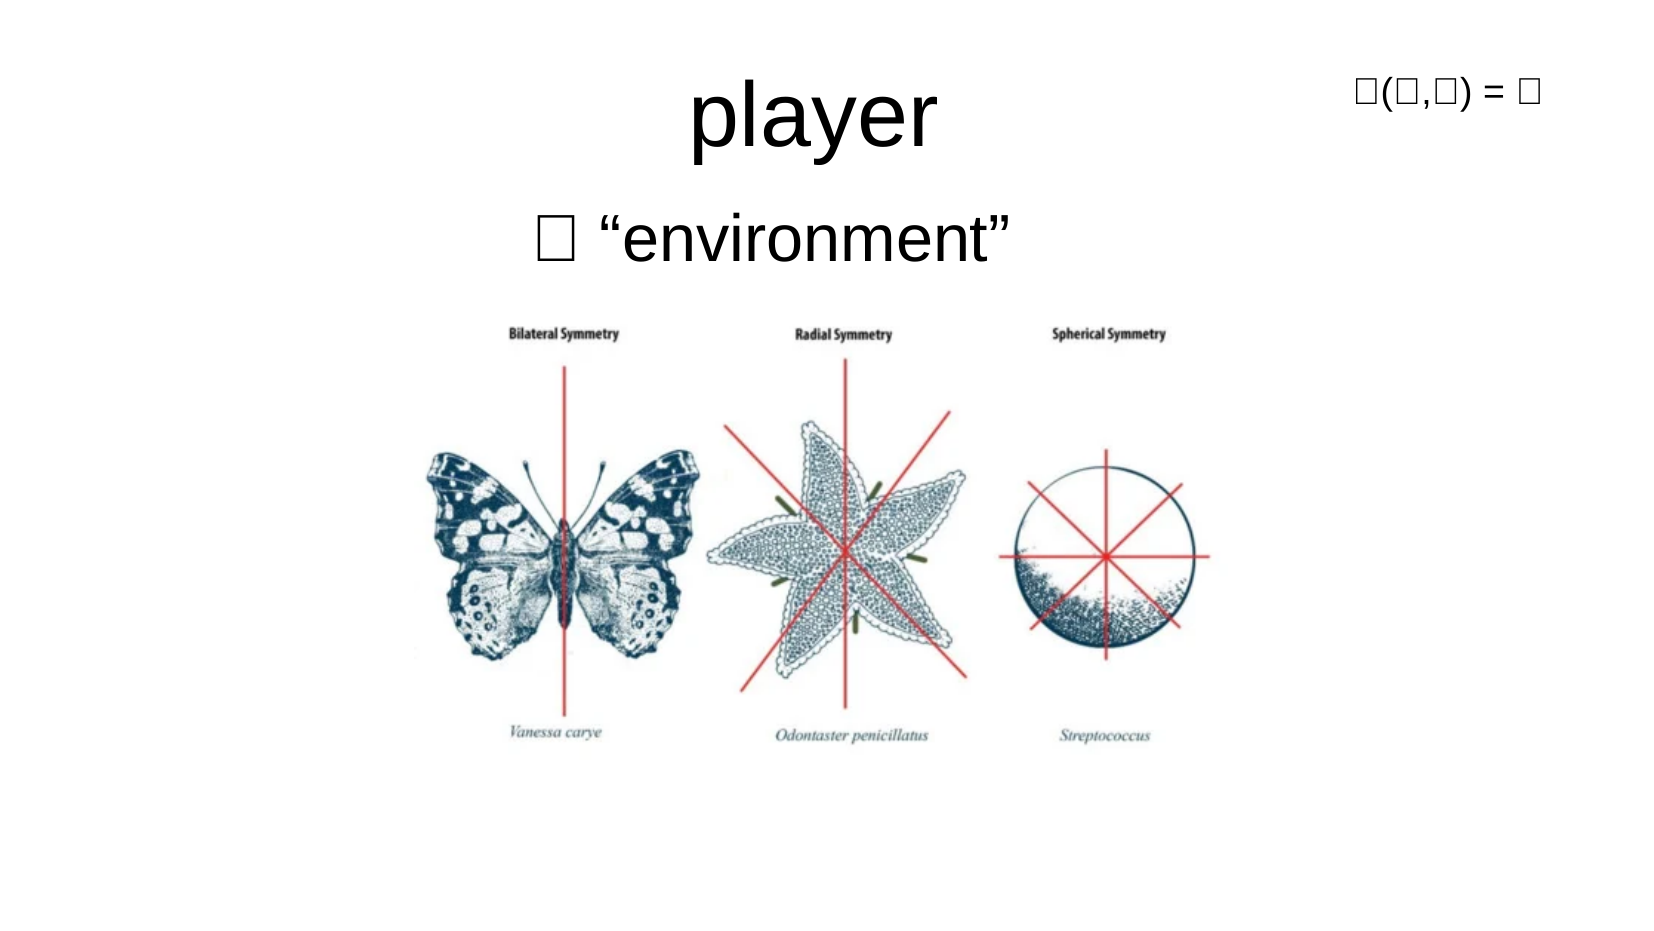

player
👀(🧠,🌳) = 💪
# 🌳 “environment”